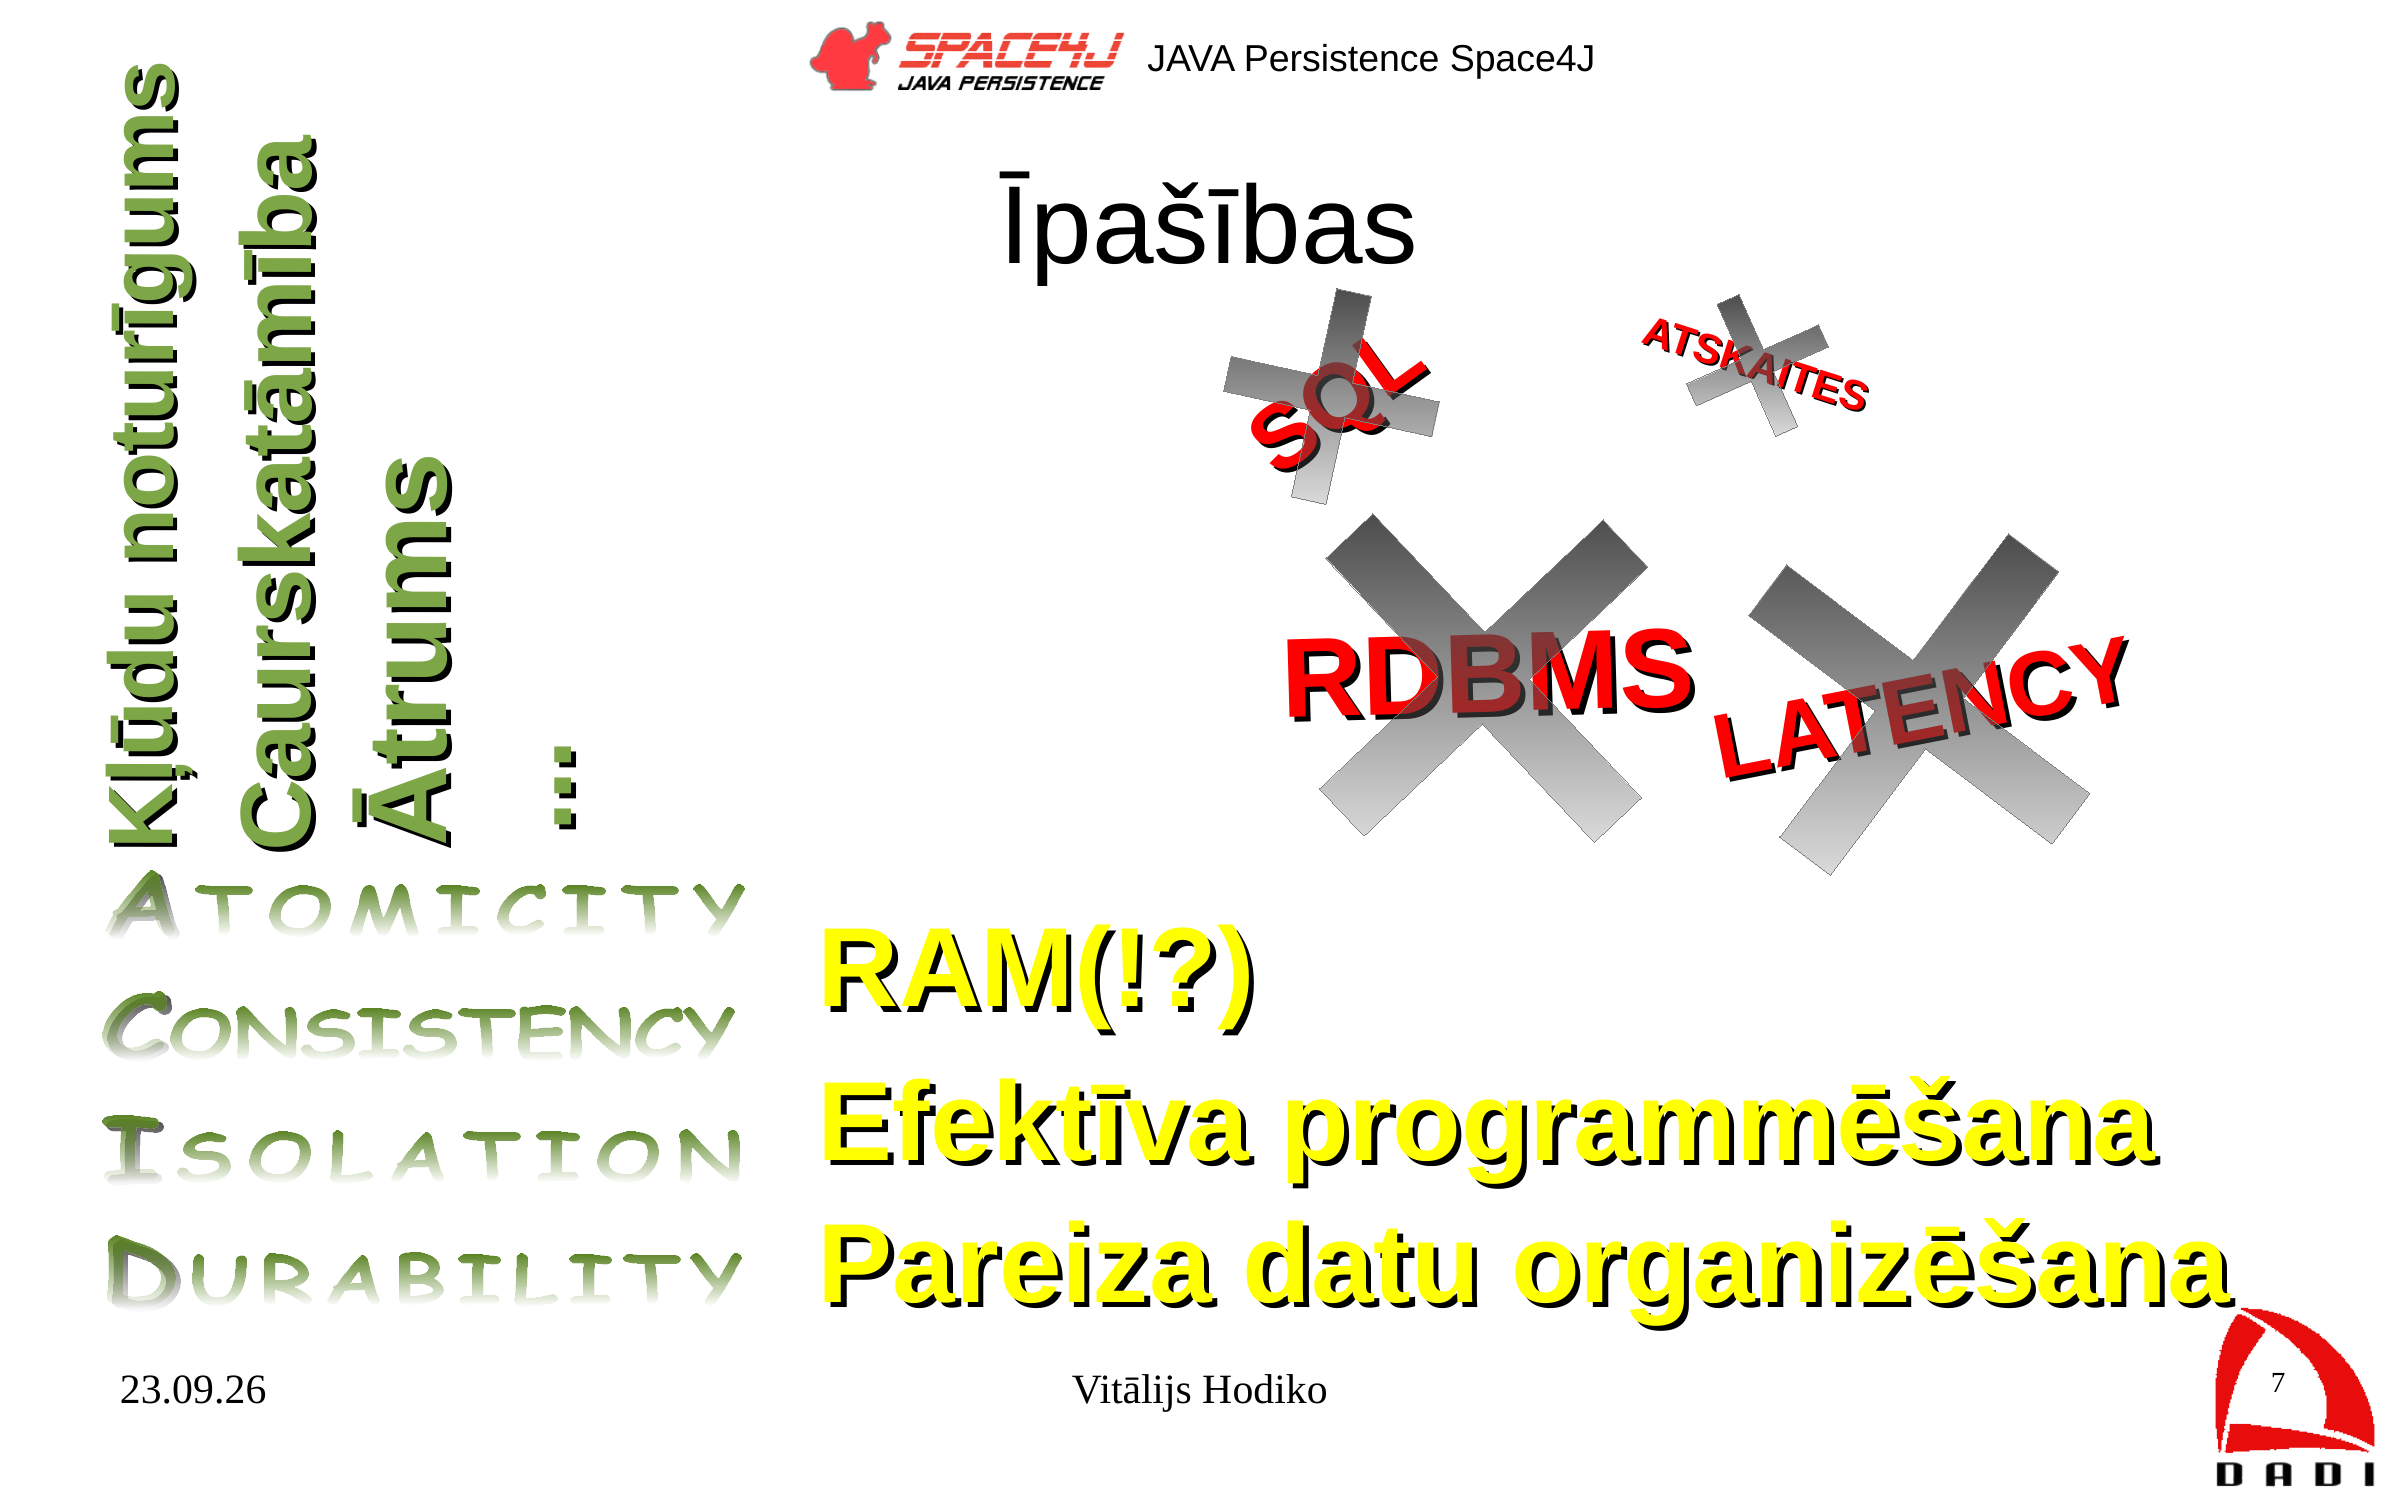

# Īpašības
SQL
ATSKAITES
Kļūdu noturīgums
RDBMS
Caurskatāmība
LATENCY
Ātrums
...
RAM(!?)
Efektīva programmēšana
Pareiza datu organizēšana
Vitālijs Hodiko
7